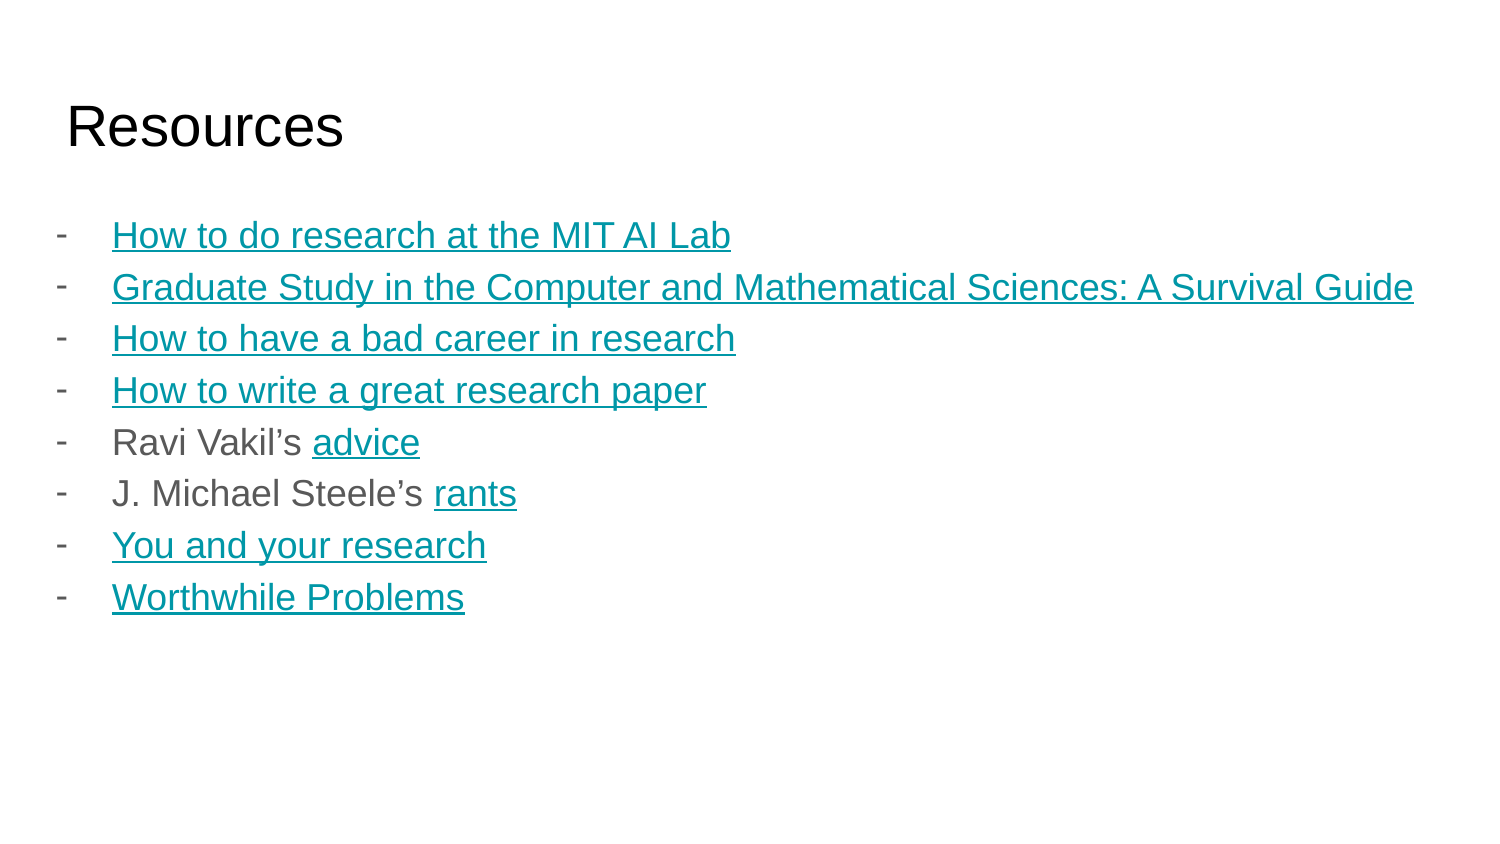

# Resources
How to do research at the MIT AI Lab
Graduate Study in the Computer and Mathematical Sciences: A Survival Guide
How to have a bad career in research
How to write a great research paper
Ravi Vakil’s advice
J. Michael Steele’s rants
You and your research
Worthwhile Problems